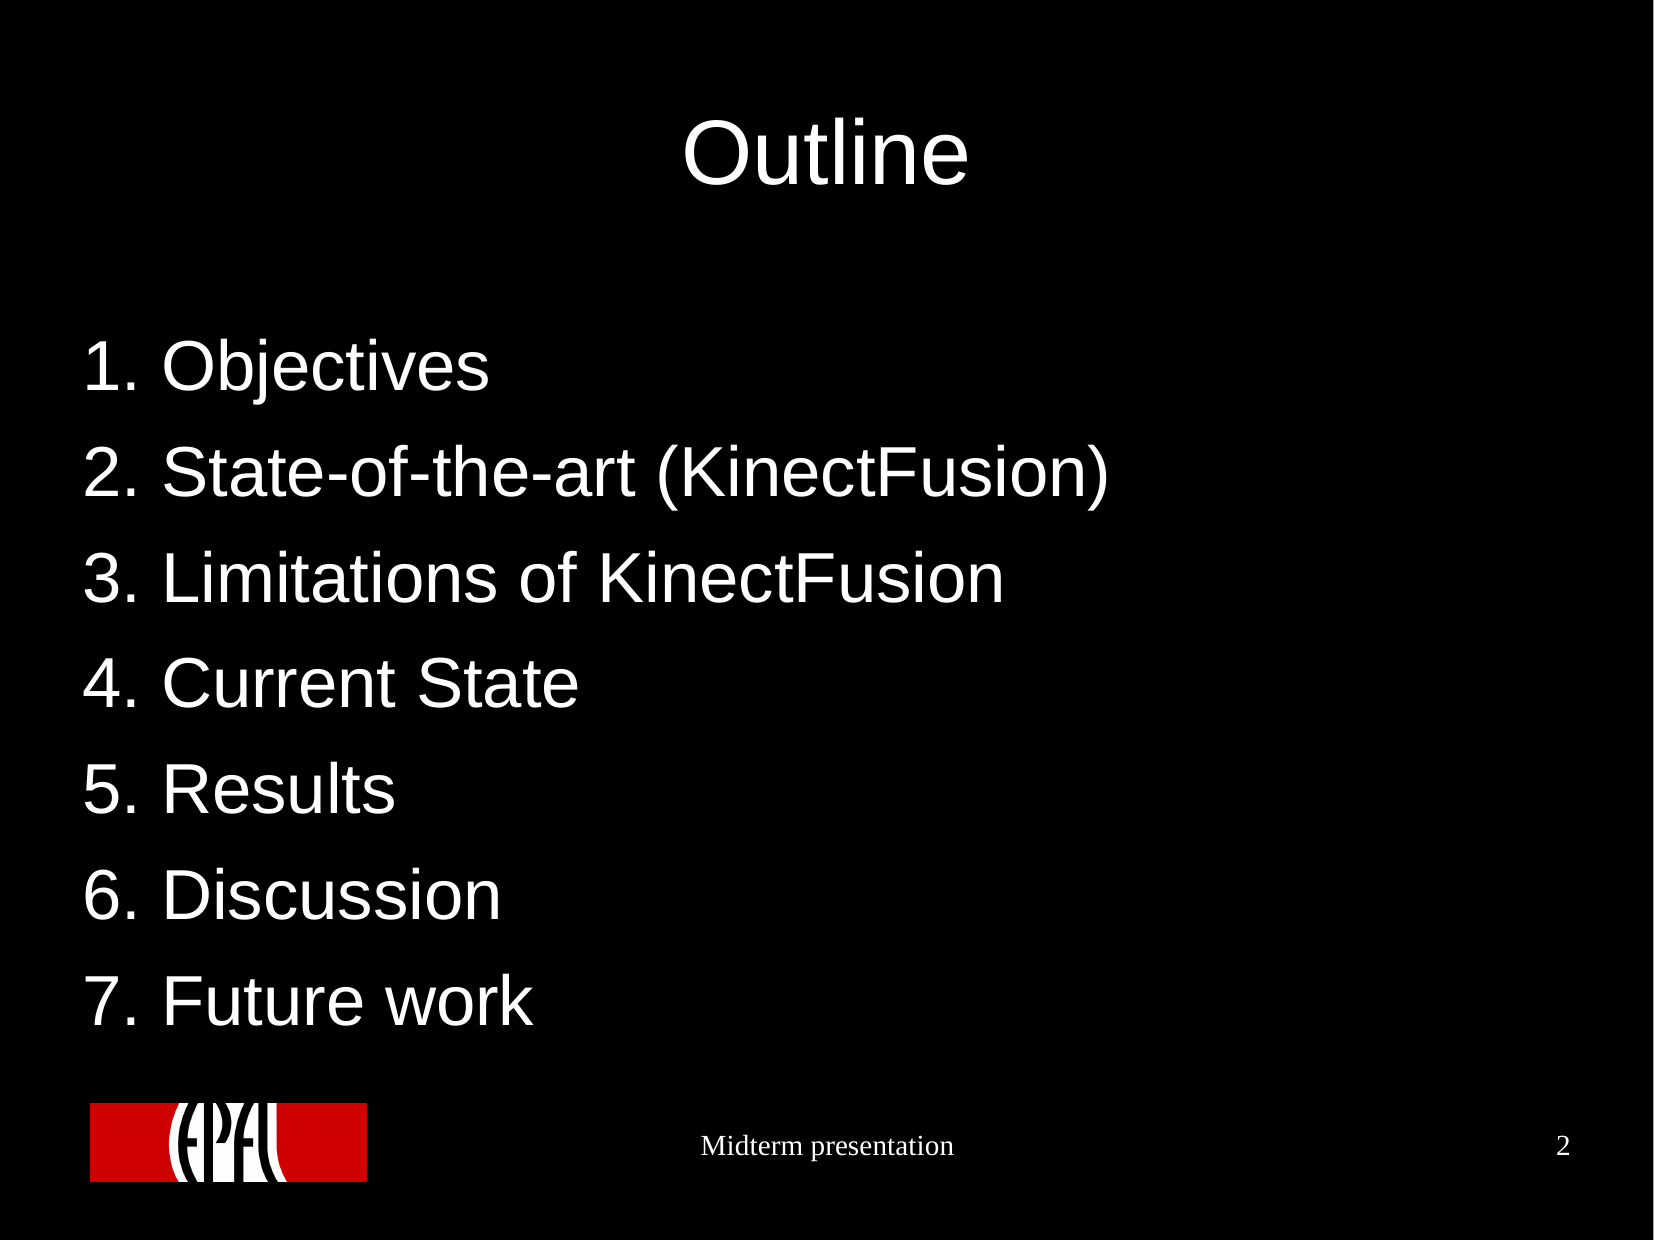

# Outline
1. Objectives
2. State-of-the-art (KinectFusion)
3. Limitations of KinectFusion
4. Current State
5. Results
6. Discussion
7. Future work
Midterm presentation
2